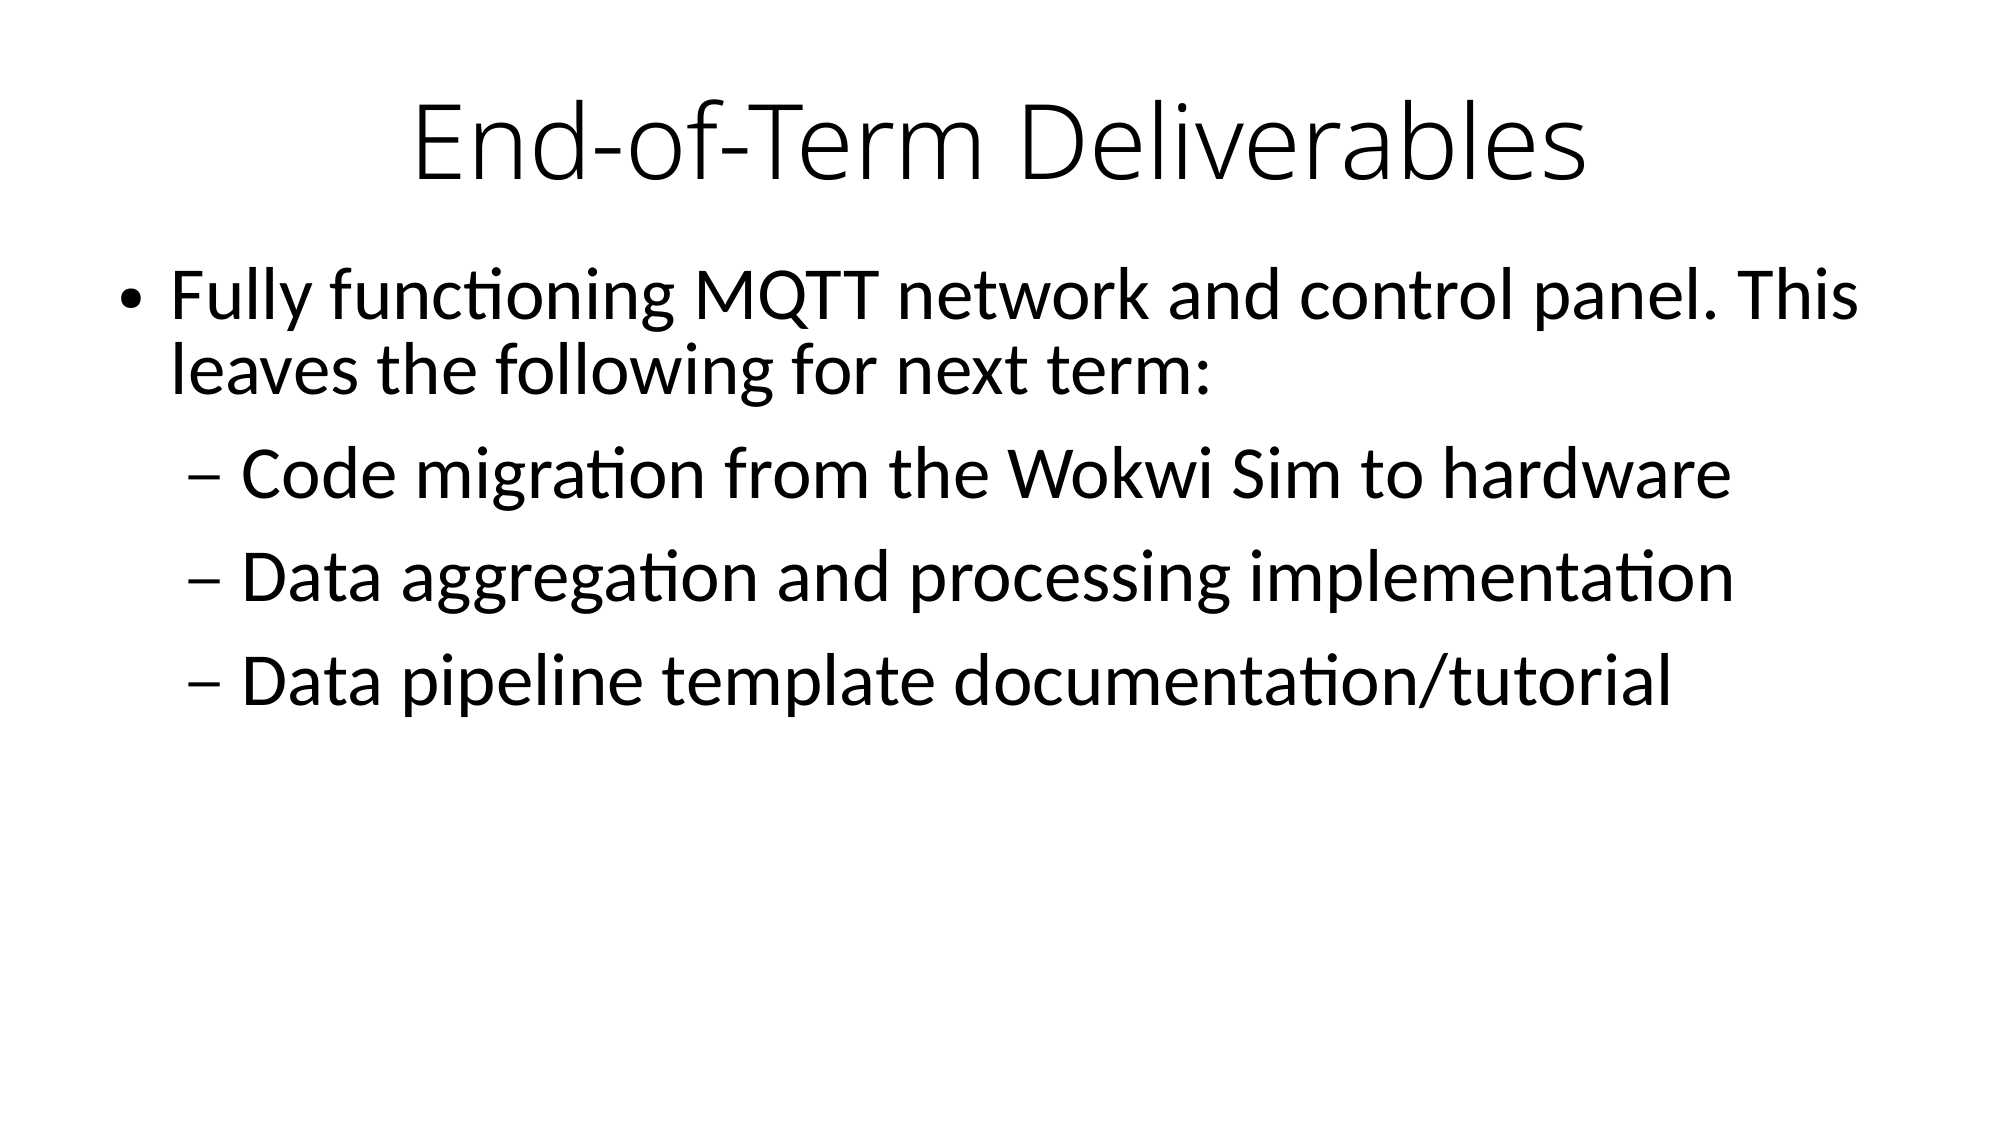

# End-of-Term Deliverables
Fully functioning MQTT network and control panel. This leaves the following for next term:
Code migration from the Wokwi Sim to hardware
Data aggregation and processing implementation
Data pipeline template documentation/tutorial